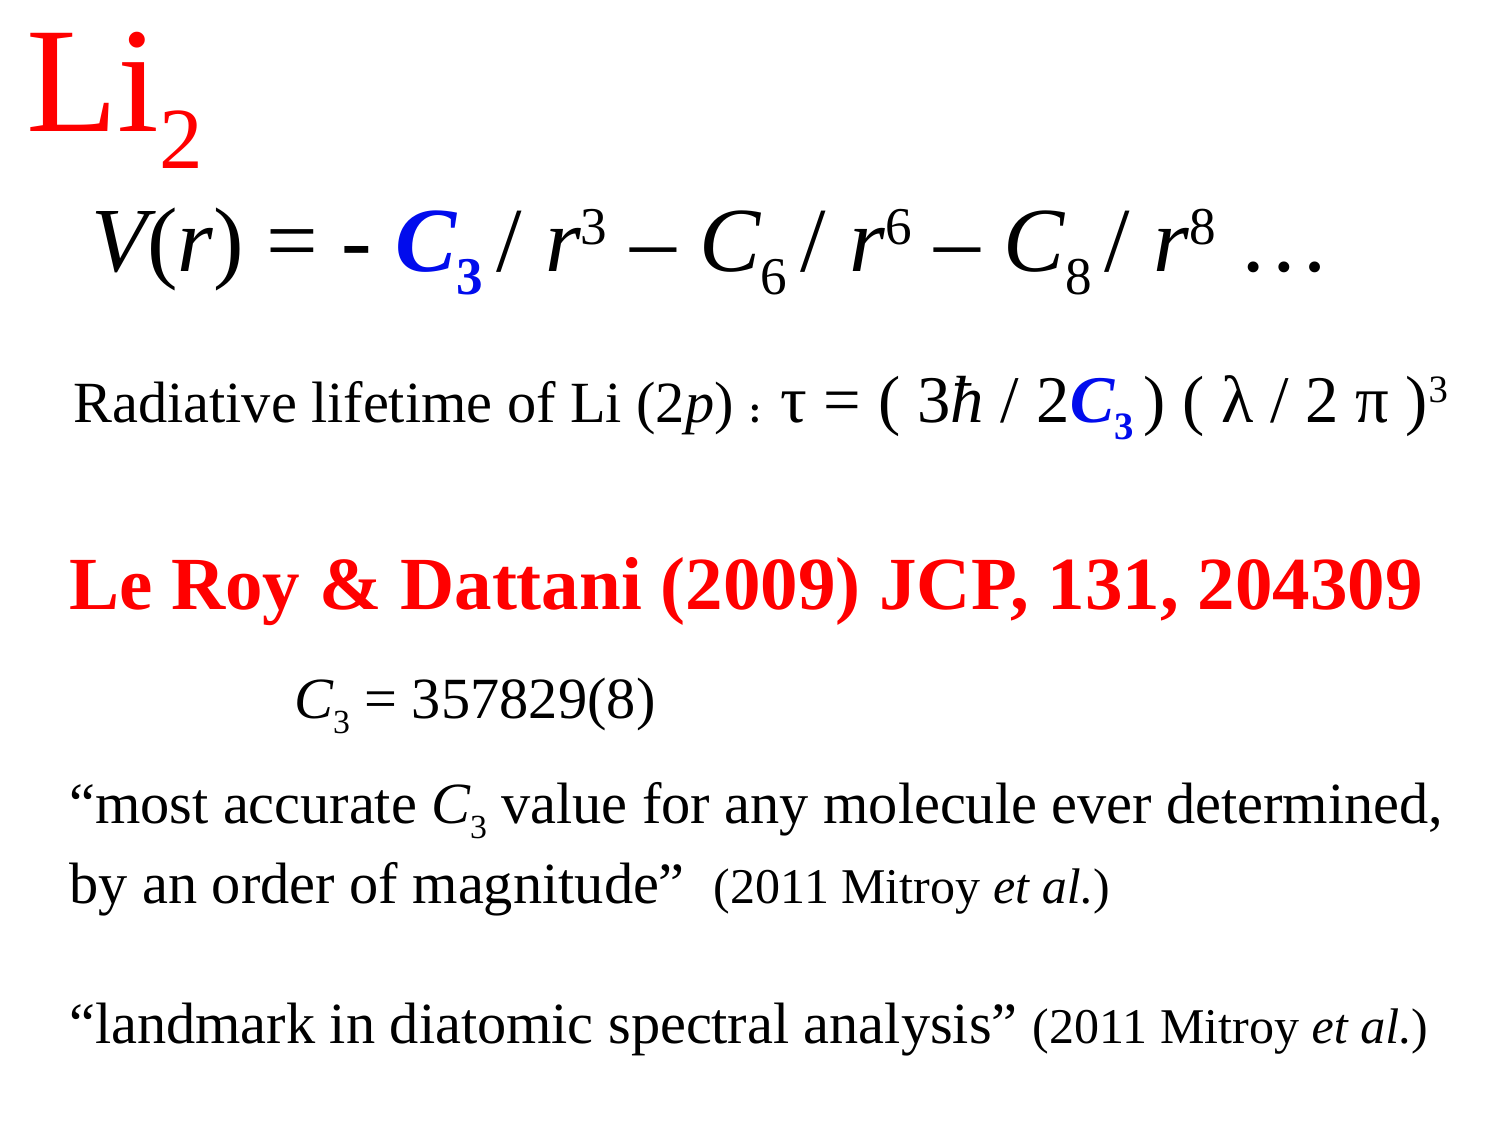

Li2
V(r) = - C3 / r3 – C6 / r6 – C8 / r8 …
Radiative lifetime of Li (2p) : τ = ( 3ħ / 2C3 ) ( λ / 2 π )3
Le Roy & Dattani (2009) JCP, 131, 204309
			C3 = 357829(8)
“most accurate C3 value for any molecule ever determined,
by an order of magnitude” (2011 Mitroy et al.)
“landmark in diatomic spectral analysis” (2011 Mitroy et al.)